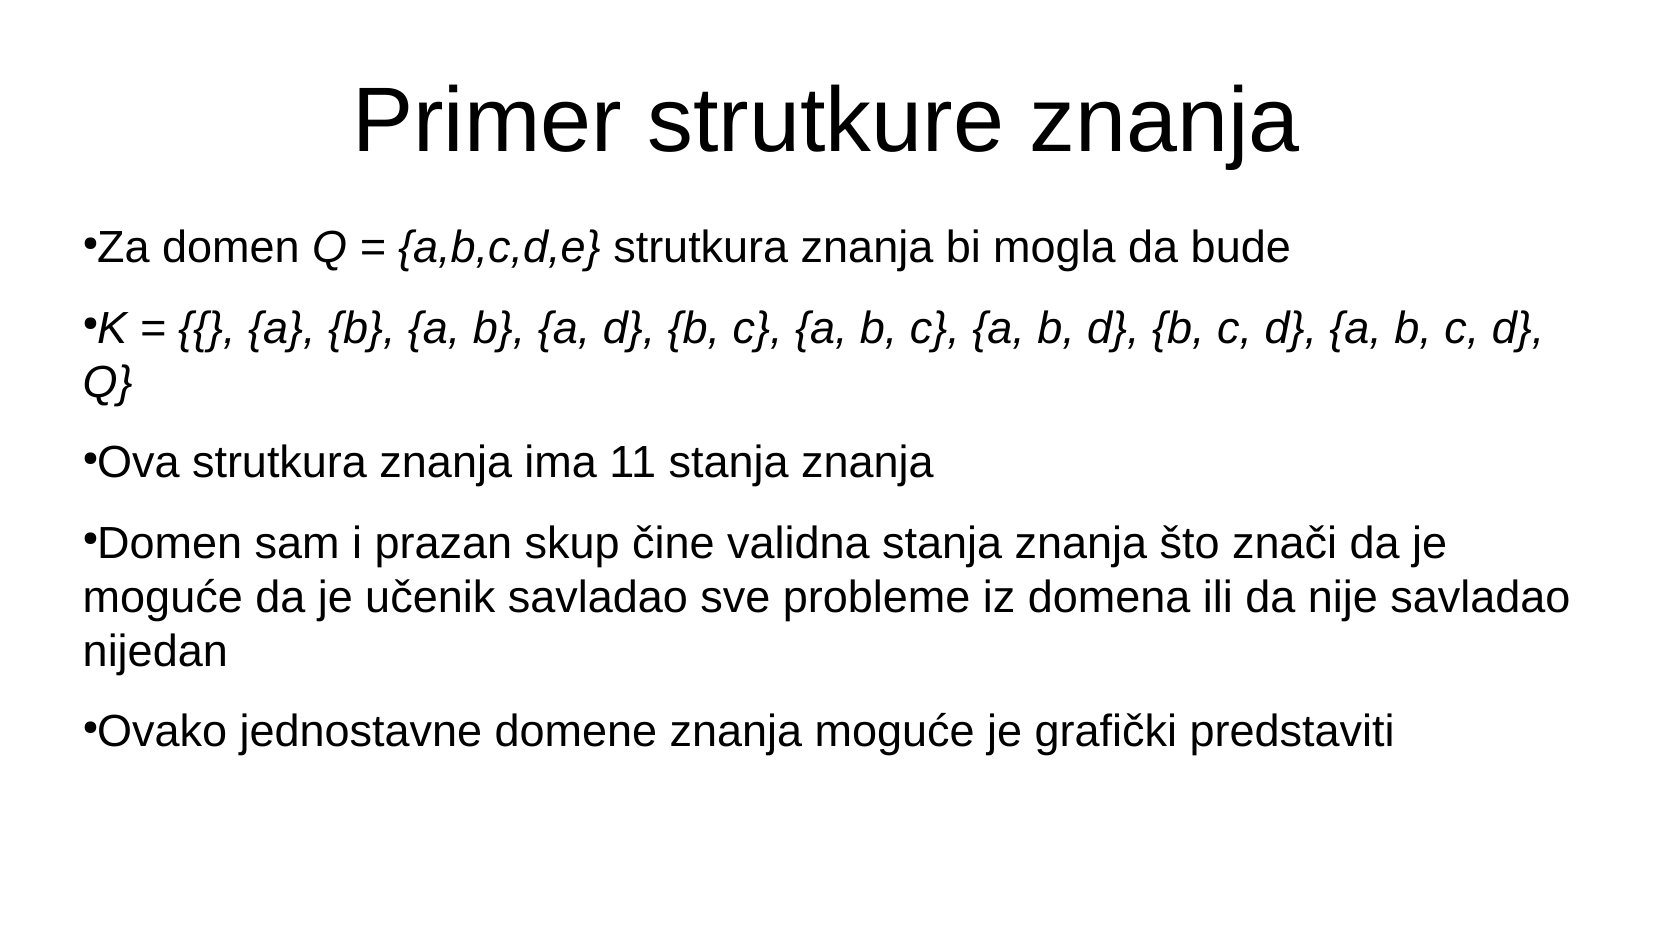

# Primer strutkure znanja
Za domen Q = {a,b,c,d,e} strutkura znanja bi mogla da bude
K = {{}, {a}, {b}, {a, b}, {a, d}, {b, c}, {a, b, c}, {a, b, d}, {b, c, d}, {a, b, c, d}, Q}
Ova strutkura znanja ima 11 stanja znanja
Domen sam i prazan skup čine validna stanja znanja što znači da je moguće da je učenik savladao sve probleme iz domena ili da nije savladao nijedan
Ovako jednostavne domene znanja moguće je grafički predstaviti